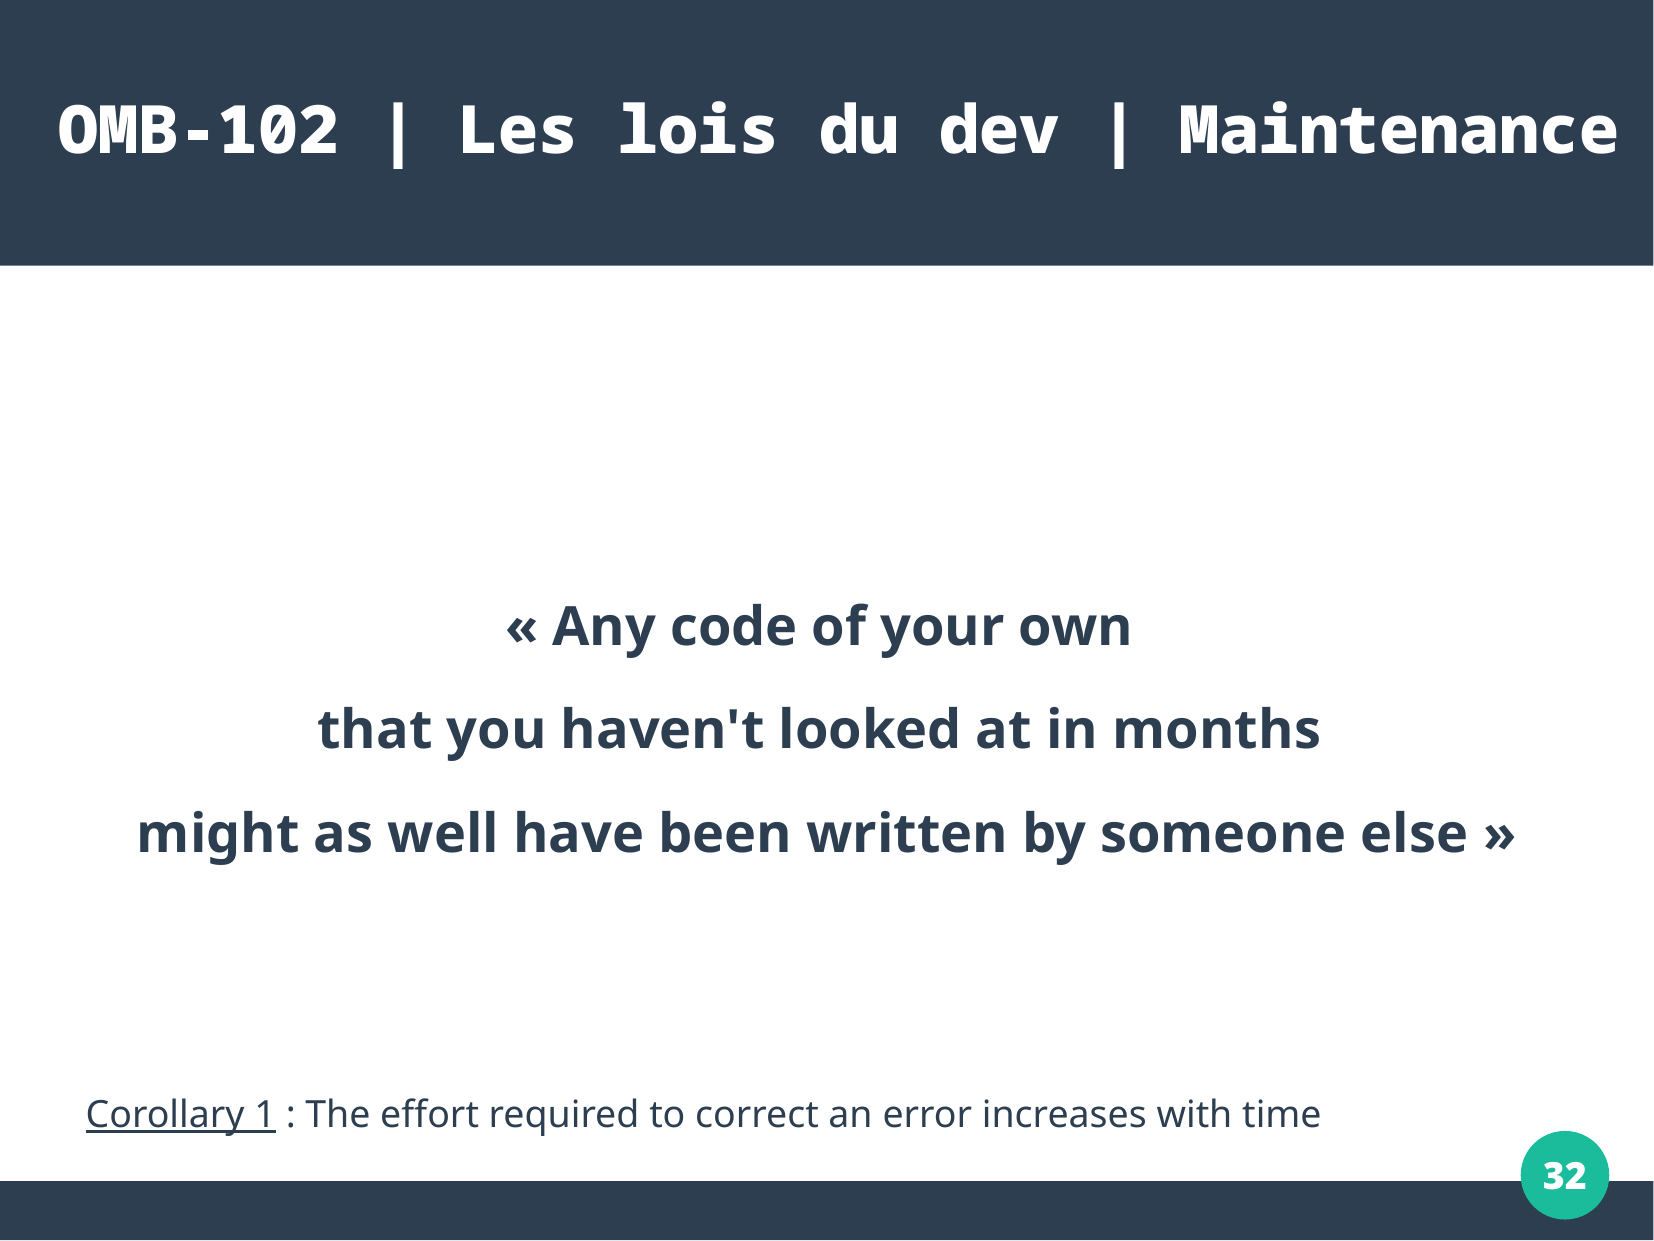

# OMB-102 | Les lois du dev | Maintenance
« Any code of your own
that you haven't looked at in months
might as well have been written by someone else »
Corollary 1 : The effort required to correct an error increases with time
32